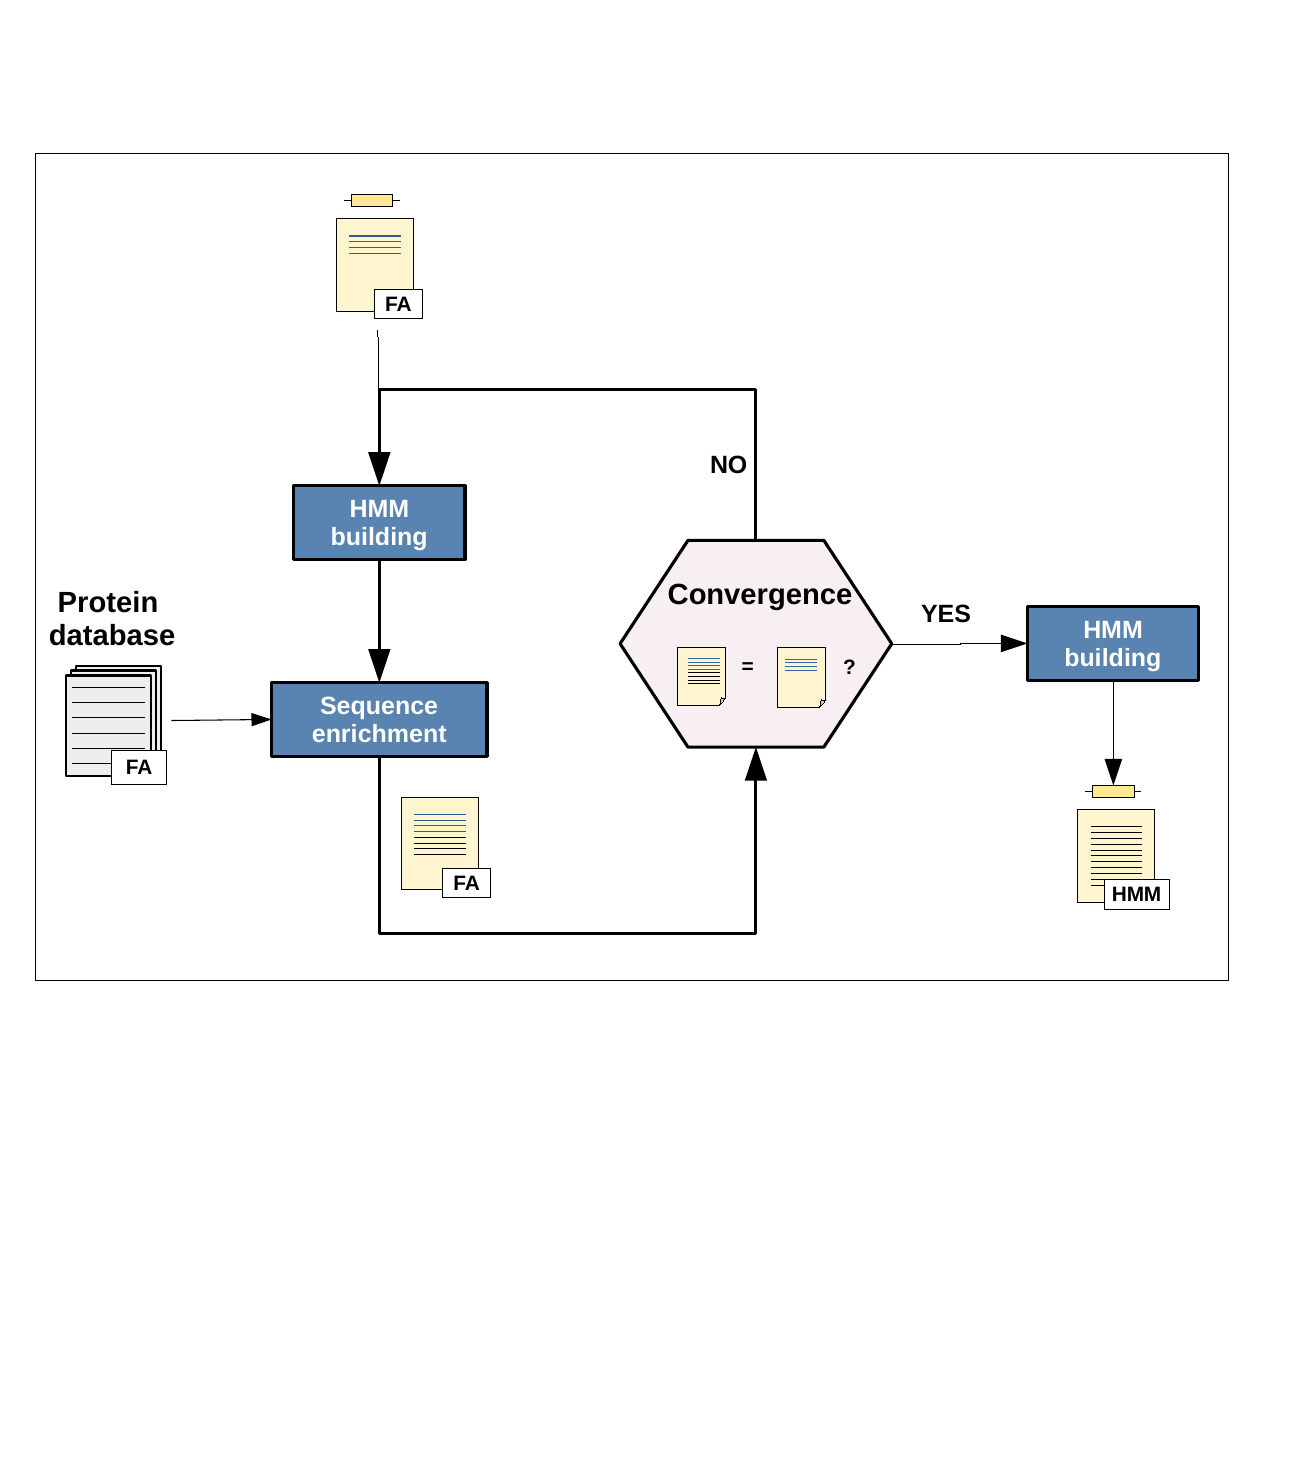

FA
NO
HMM building
Convergence
Protein
database
YES
HMM building
=
?
FA
Sequence enrichment
FA
HMM